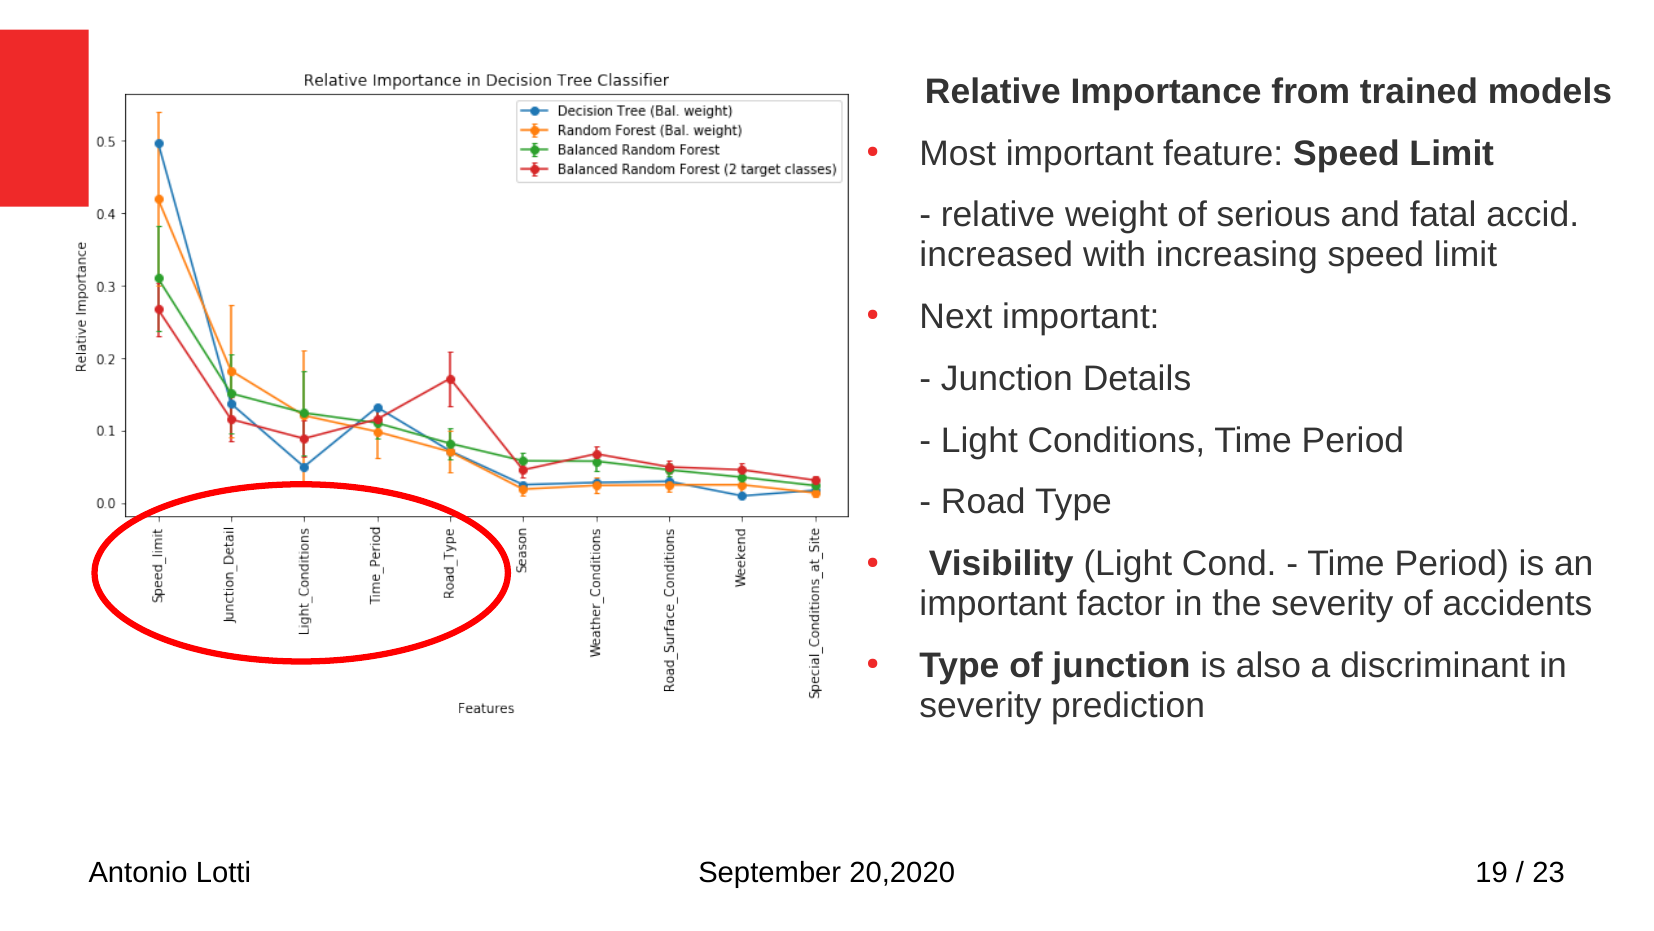

# Relative Importance from trained models
Most important feature: Speed Limit
- relative weight of serious and fatal accid. increased with increasing speed limit
Next important:
- Junction Details
- Light Conditions, Time Period
- Road Type
 Visibility (Light Cond. - Time Period) is an important factor in the severity of accidents
Type of junction is also a discriminant in severity prediction
19